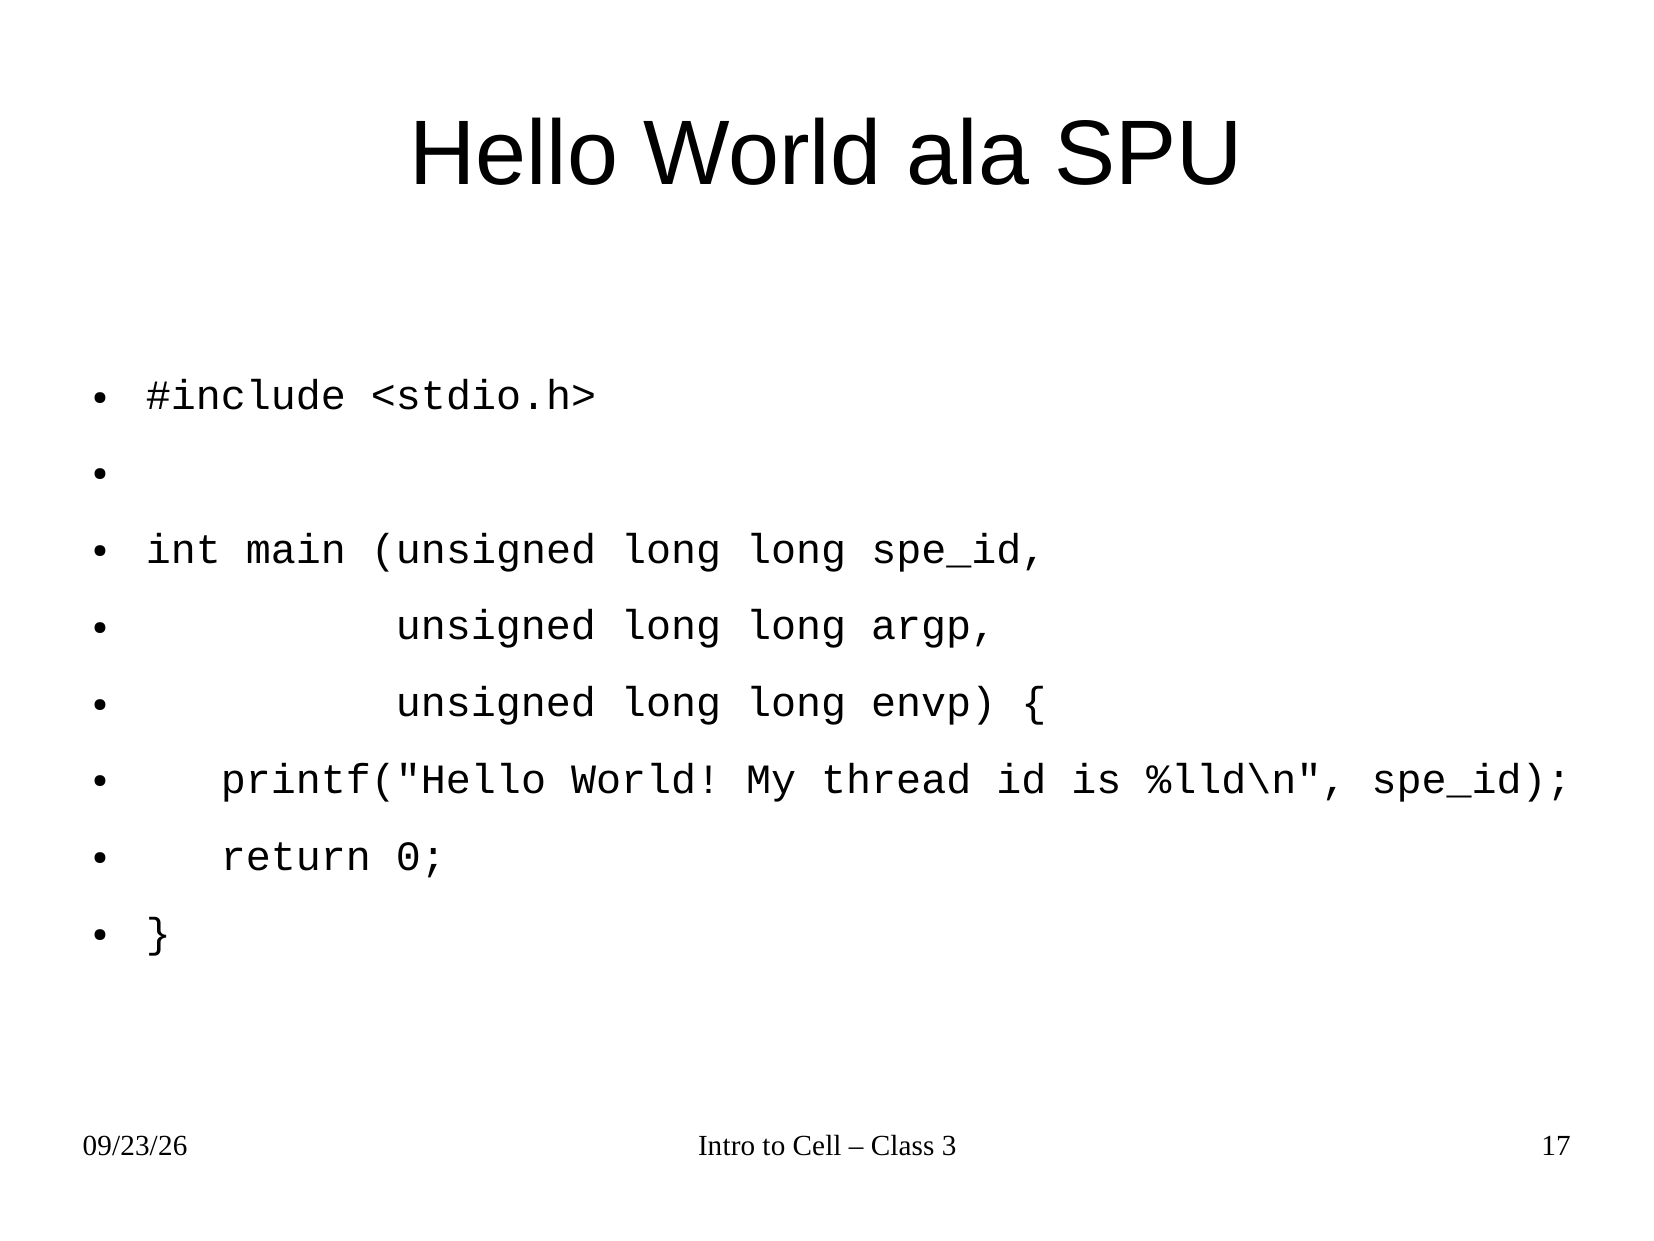

# Hello World ala SPU
#include <stdio.h>
int main (unsigned long long spe_id,
 unsigned long long argp,
 unsigned long long envp) {
 printf("Hello World! My thread id is %lld\n", spe_id);
 return 0;
}
Cell Programming Workshop
17